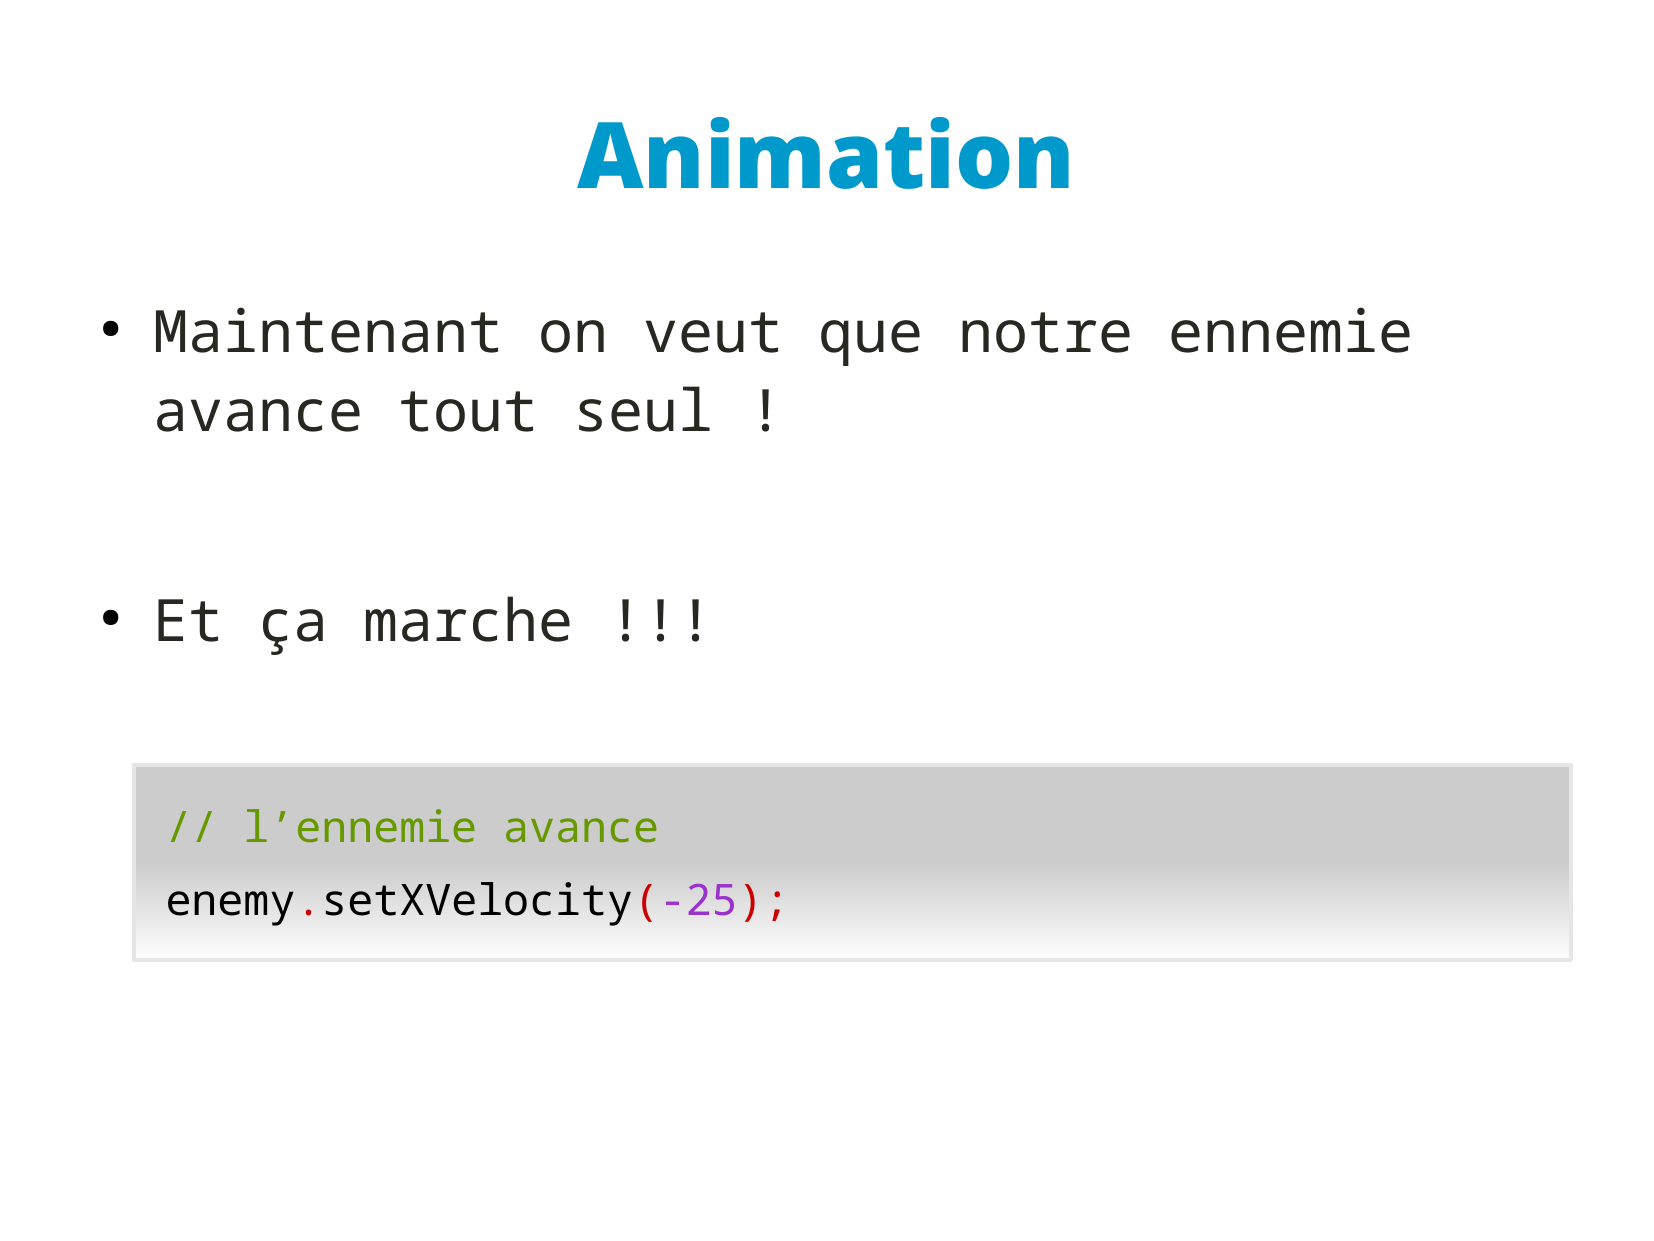

# Animation
Maintenant on veut que notre ennemie avance tout seul !
Et ça marche !!!
// l’ennemie avance
enemy.setXVelocity(-25);